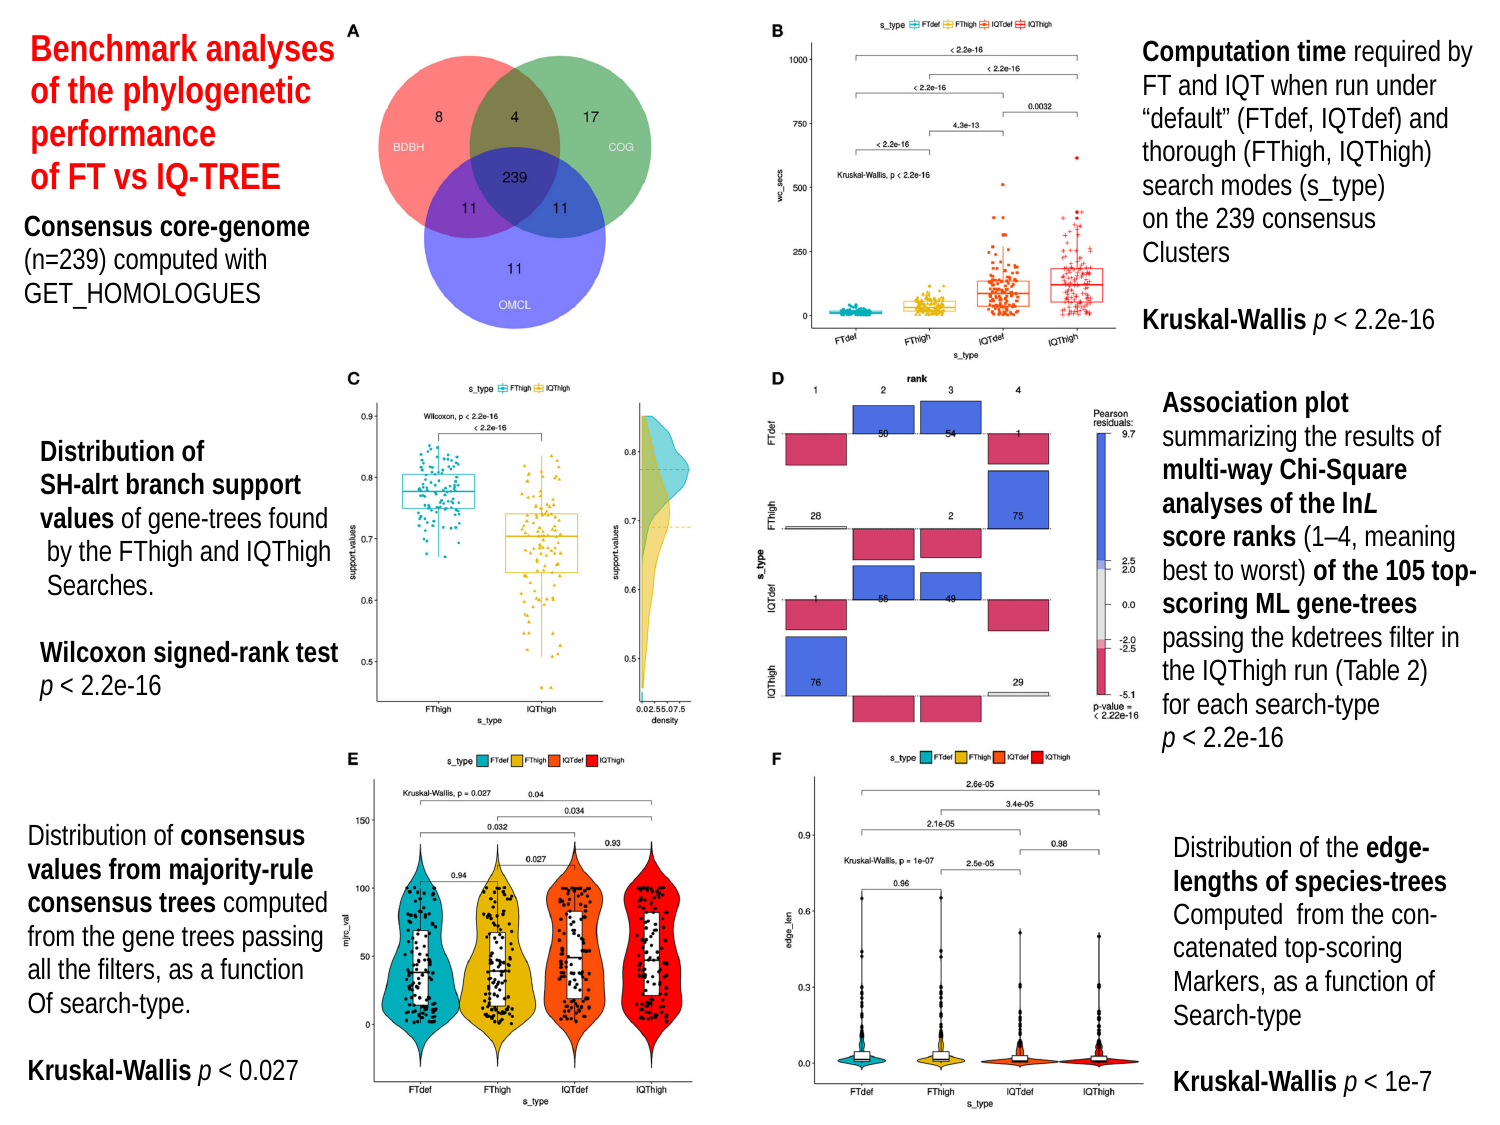

Benchmark analyses
of the phylogenetic
performance
of FT vs IQ-TREE
Computation time required by
FT and IQT when run under
“default” (FTdef, IQTdef) and
thorough (FThigh, IQThigh)
search modes (s_type)
on the 239 consensus
Clusters
Kruskal-Wallis p < 2.2e-16
Consensus core-genome
(n=239) computed with
GET_HOMOLOGUES
Association plot
summarizing the results of
multi-way Chi-Square
analyses of the lnL
score ranks (1–4, meaning
best to worst) of the 105 top-
scoring ML gene-trees
passing the kdetrees filter in
the IQThigh run (Table 2)
for each search-type
p < 2.2e-16
Distribution of
SH-alrt branch support
values of gene-trees found
 by the FThigh and IQThigh
 Searches.
Wilcoxon signed-rank test
p < 2.2e-16
Distribution of consensus
values from majority-rule
consensus trees computed
from the gene trees passing
all the filters, as a function
Of search-type.
Kruskal-Wallis p < 0.027
Distribution of the edge-
lengths of species-trees
Computed from the con-
catenated top-scoring
Markers, as a function of
Search-type
Kruskal-Wallis p < 1e-7